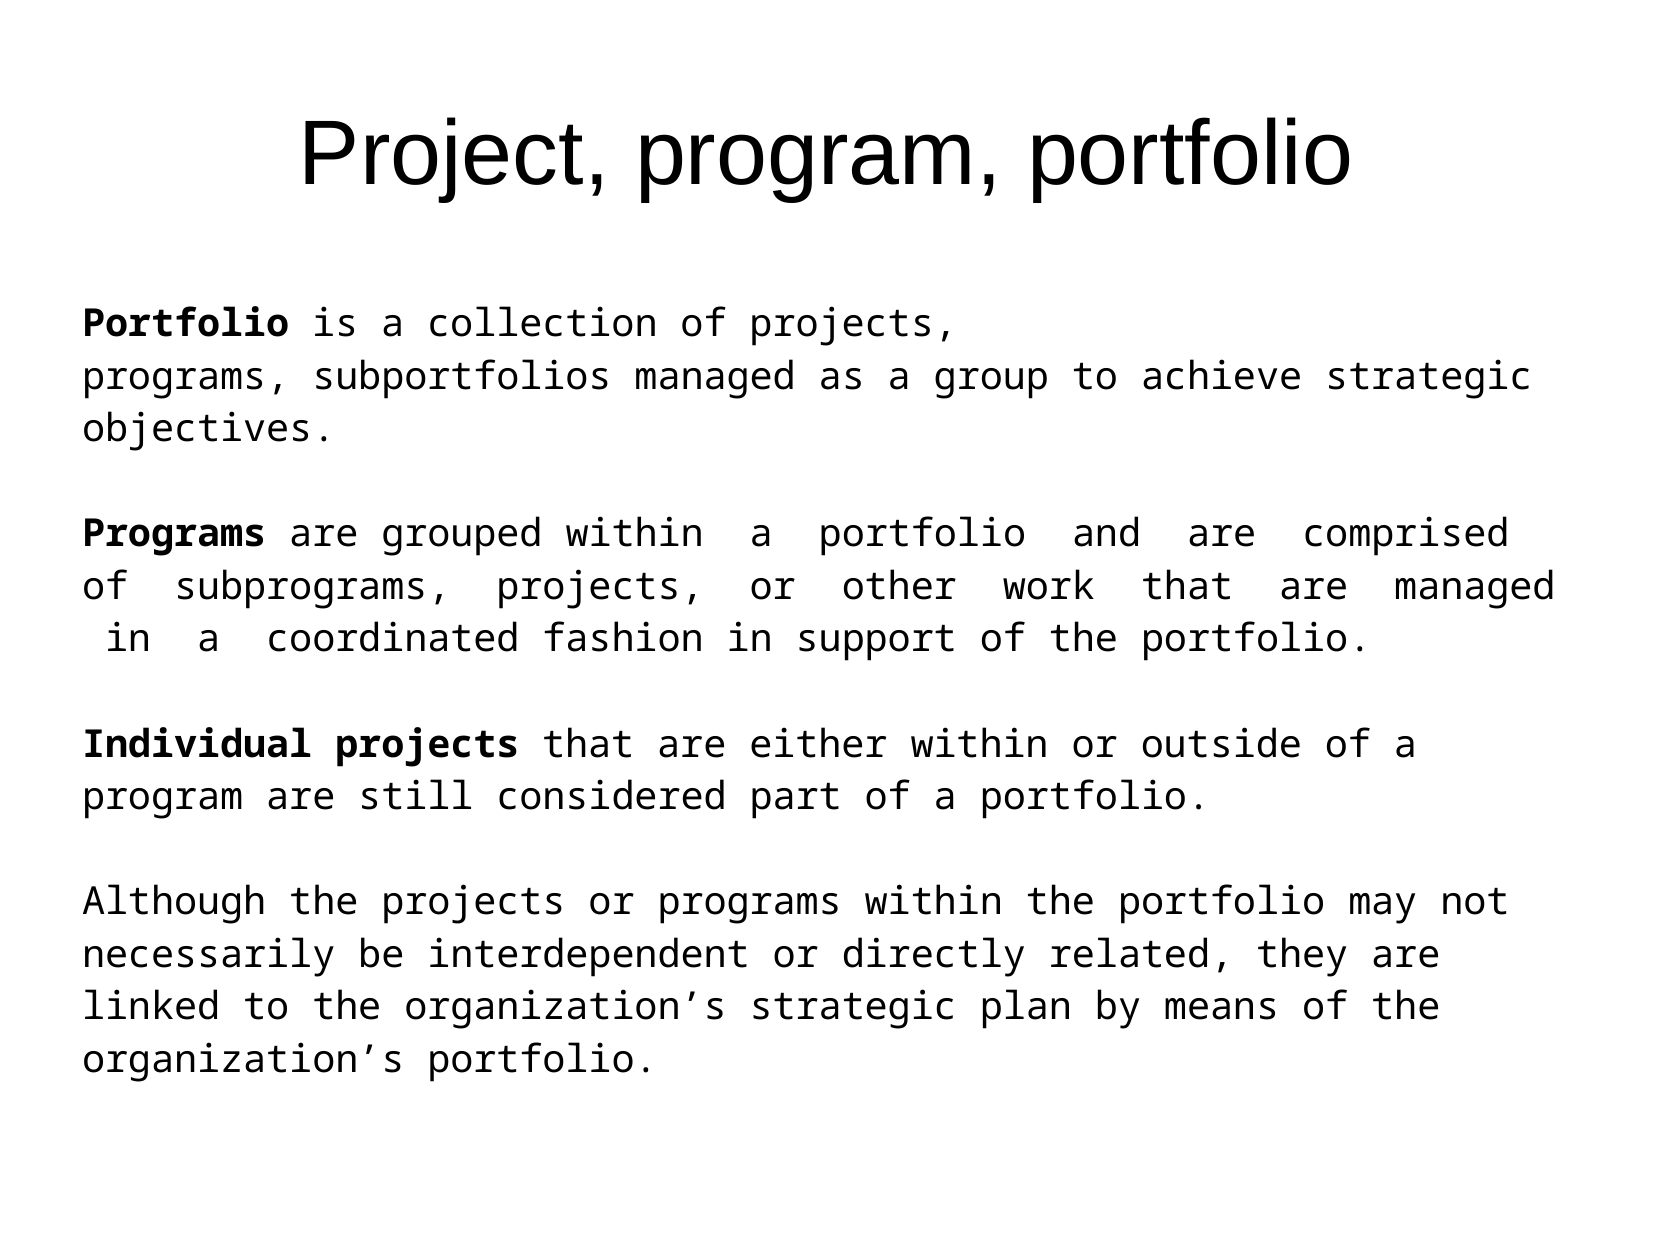

# Project, program, portfolio
Portfolio is a collection of projects,
programs, subportfolios managed as a group to achieve strategic objectives.
Programs are grouped within a portfolio and are comprised of subprograms, projects, or other work that are managed in a coordinated fashion in support of the portfolio.
Individual projects that are either within or outside of a program are still considered part of a portfolio.
Although the projects or programs within the portfolio may not necessarily be interdependent or directly related, they are linked to the organization’s strategic plan by means of the organization’s portfolio.